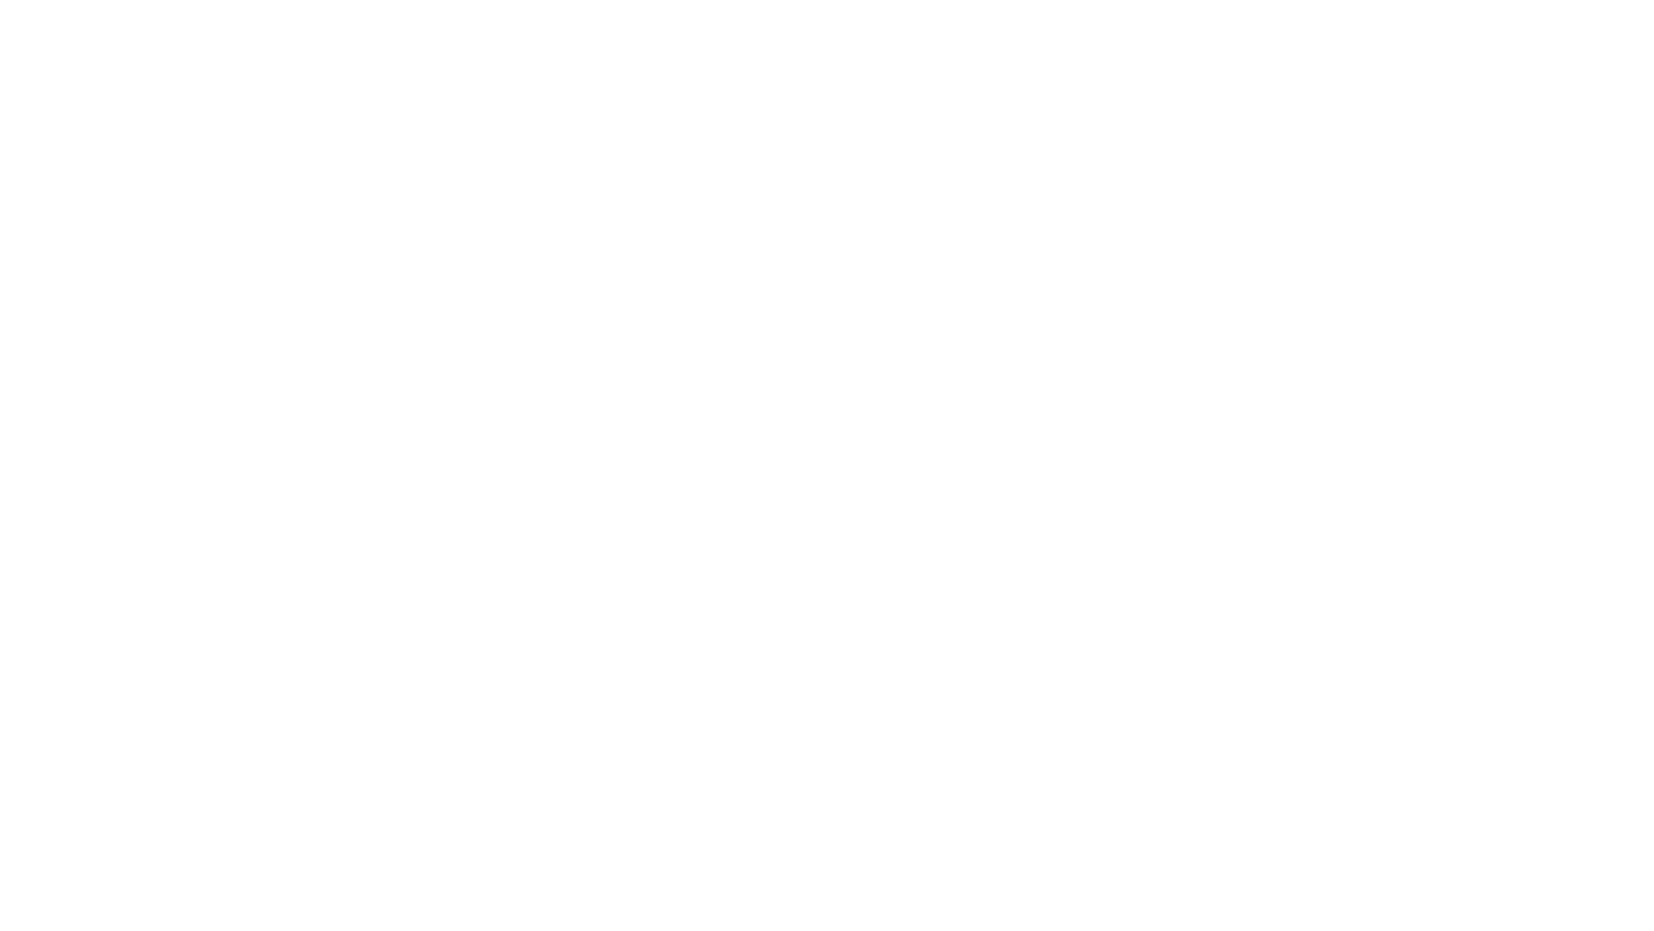

# Apresentação dos resultados
Aqui temos o campo magnetístico e a densidade de fluxo magnético gerada pela passagem de corrente no indutor, medidos a uma distância 5cm do centro do laço sem a presença de objeto condutor sobre o laço. Assim fazendo uma analogia que quanto maior a distância do centro menor sera a intensidade do campo e do fluxo.